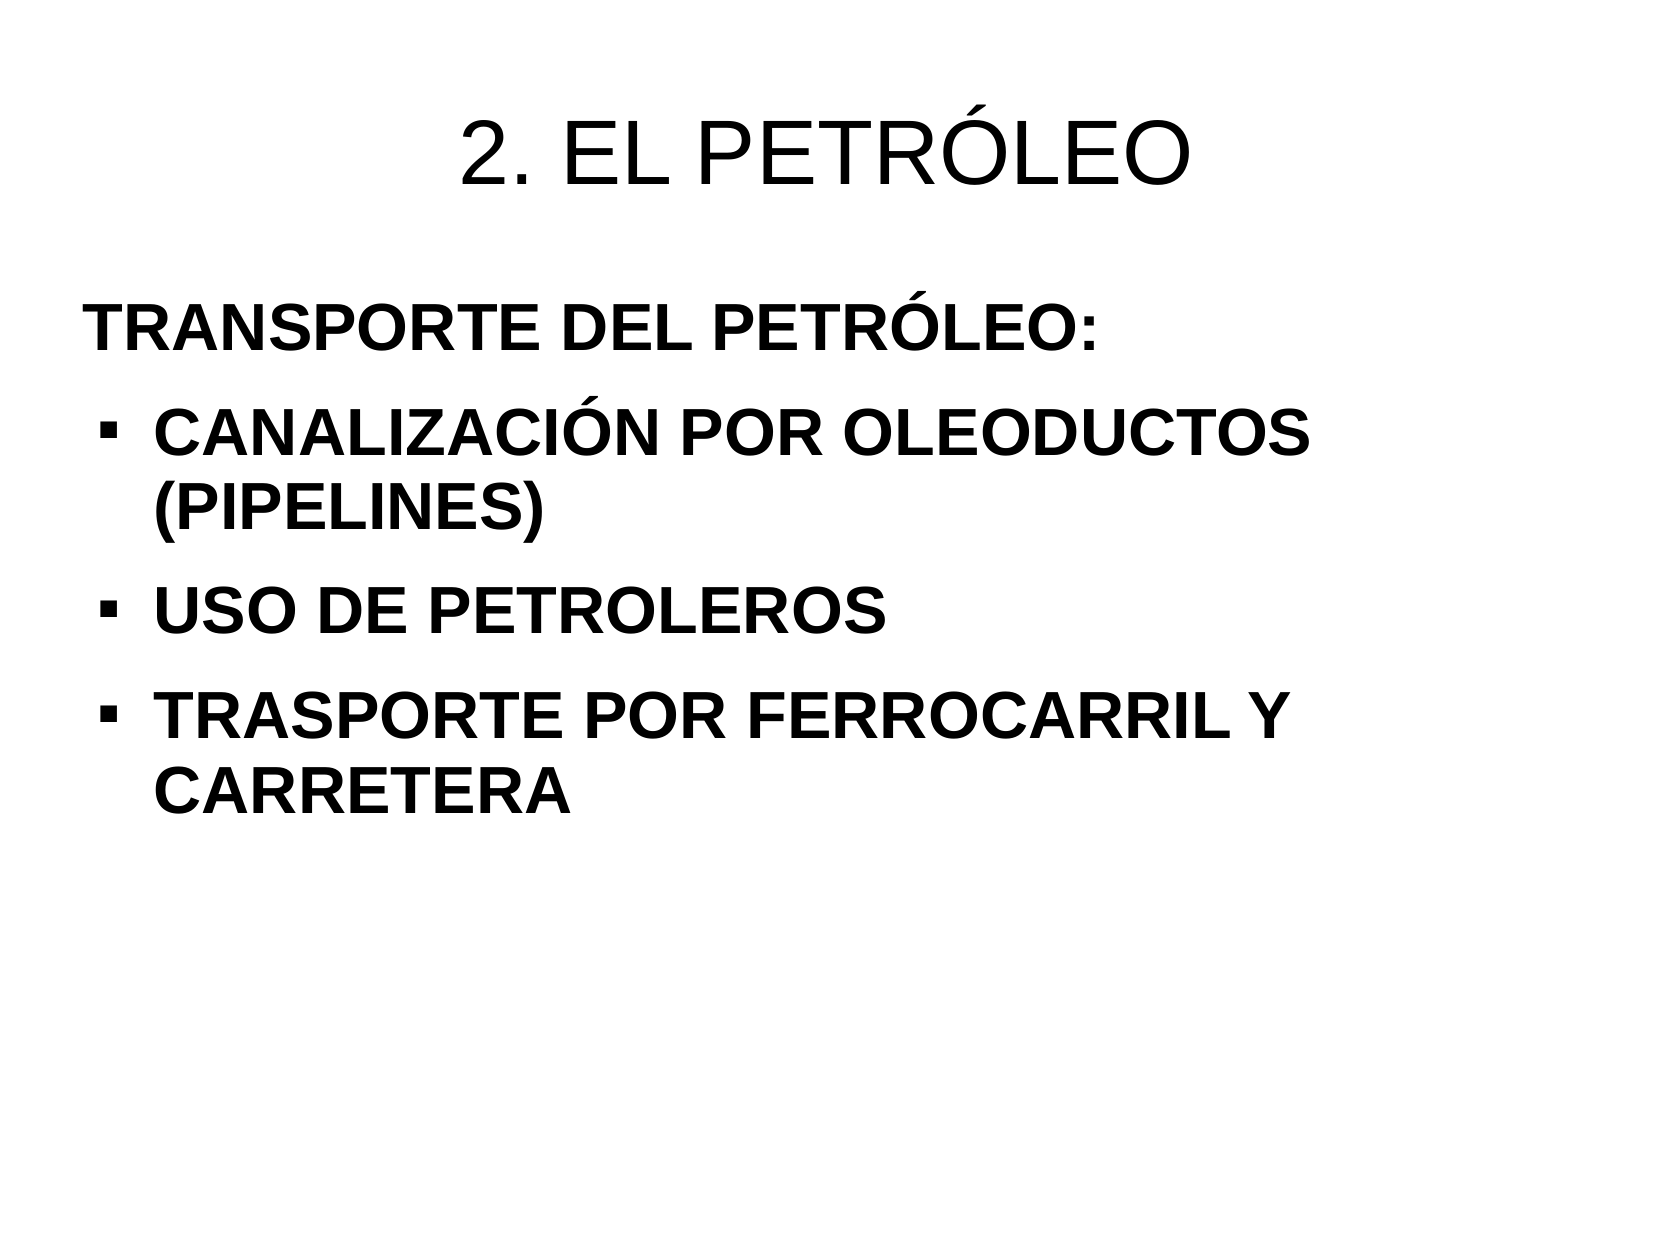

# 2. EL PETRÓLEO
TRANSPORTE DEL PETRÓLEO:
CANALIZACIÓN POR OLEODUCTOS (PIPELINES)
USO DE PETROLEROS
TRASPORTE POR FERROCARRIL Y CARRETERA